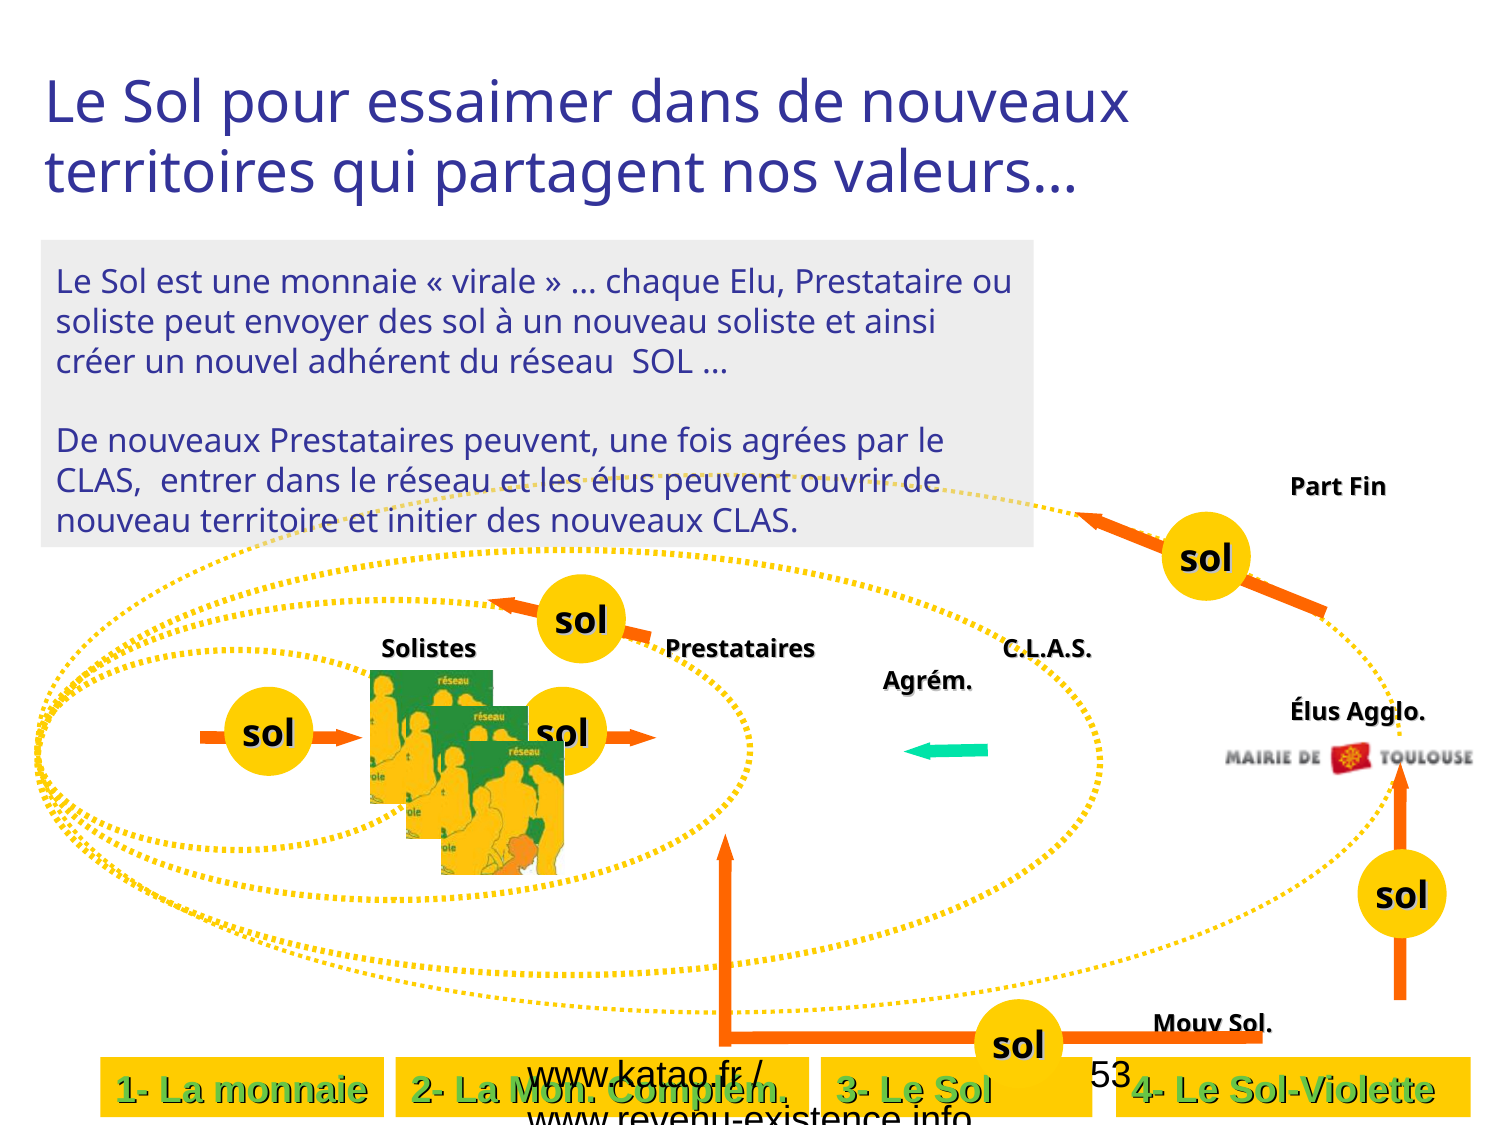

Le Sol pour essaimer dans de nouveaux territoires qui partagent nos valeurs…
Le Sol est une monnaie « virale » … chaque Elu, Prestataire ou soliste peut envoyer des sol à un nouveau soliste et ainsi créer un nouvel adhérent du réseau SOL …
De nouveaux Prestataires peuvent, une fois agrées par le CLAS, entrer dans le réseau et les élus peuvent ouvrir de nouveau territoire et initier des nouveaux CLAS.
Part Fin
sol
sol
Solistes
Prestataires
C.L.A.S.
Agrém.
sol
sol
Élus Agglo.
sol
sol
Mouv Sol.
www.katao.fr / www.revenu-existence.info